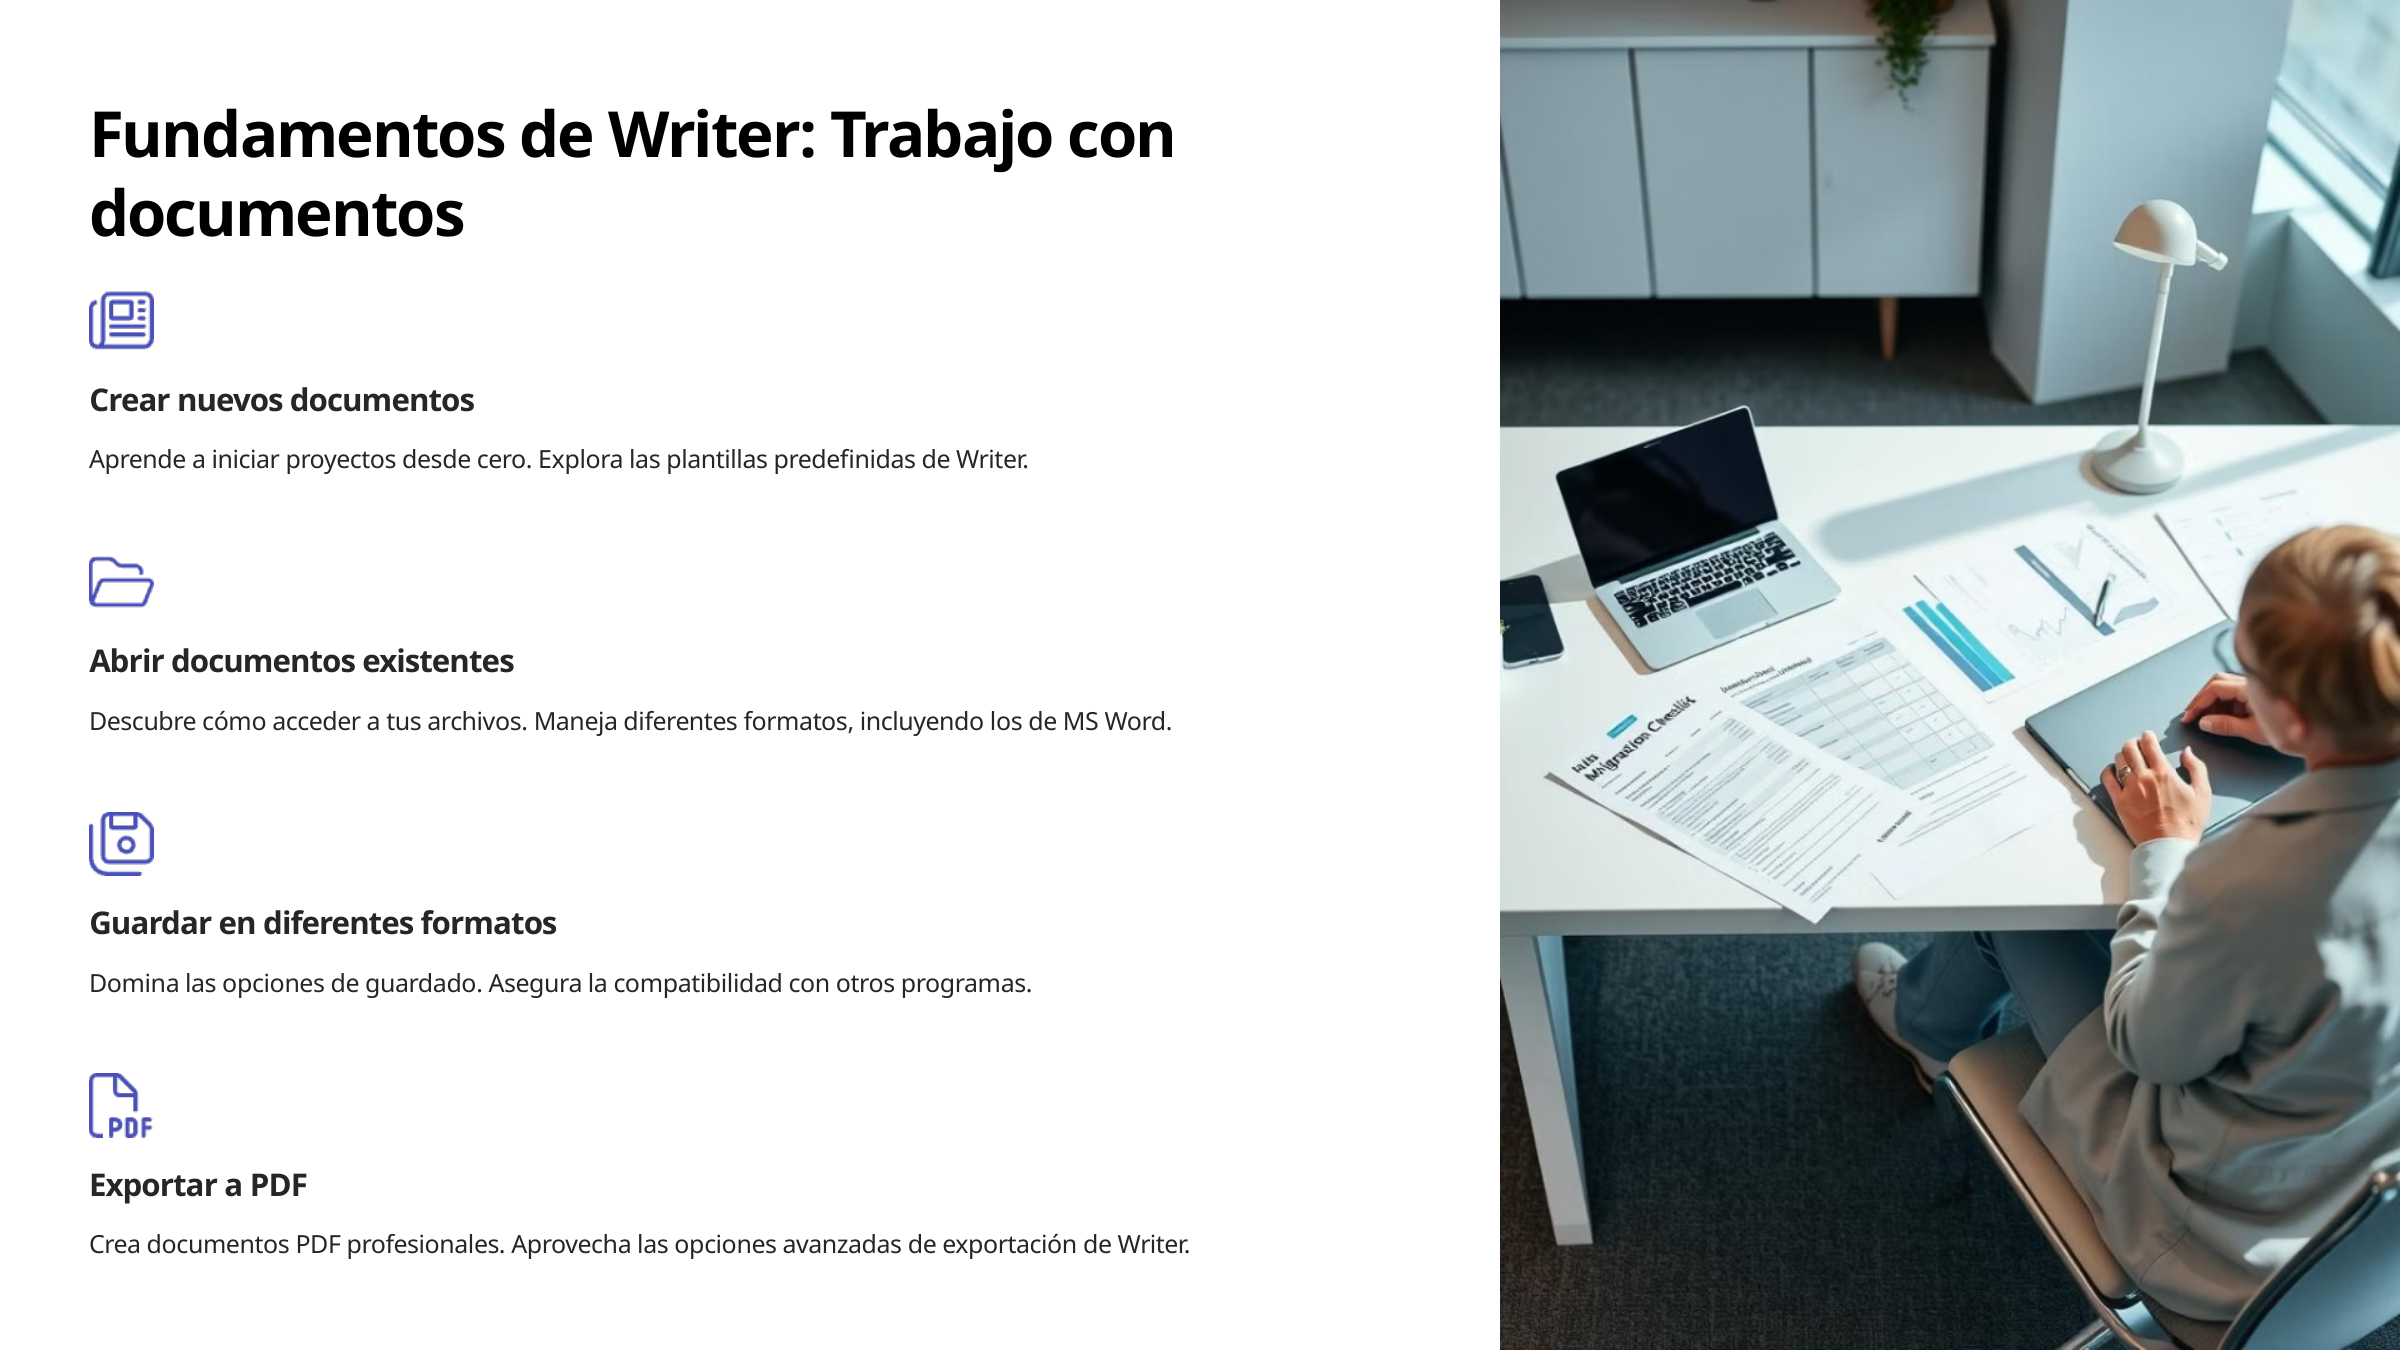

Fundamentos de Writer: Trabajo con documentos
Crear nuevos documentos
Aprende a iniciar proyectos desde cero. Explora las plantillas predefinidas de Writer.
Abrir documentos existentes
Descubre cómo acceder a tus archivos. Maneja diferentes formatos, incluyendo los de MS Word.
Guardar en diferentes formatos
Domina las opciones de guardado. Asegura la compatibilidad con otros programas.
Exportar a PDF
Crea documentos PDF profesionales. Aprovecha las opciones avanzadas de exportación de Writer.